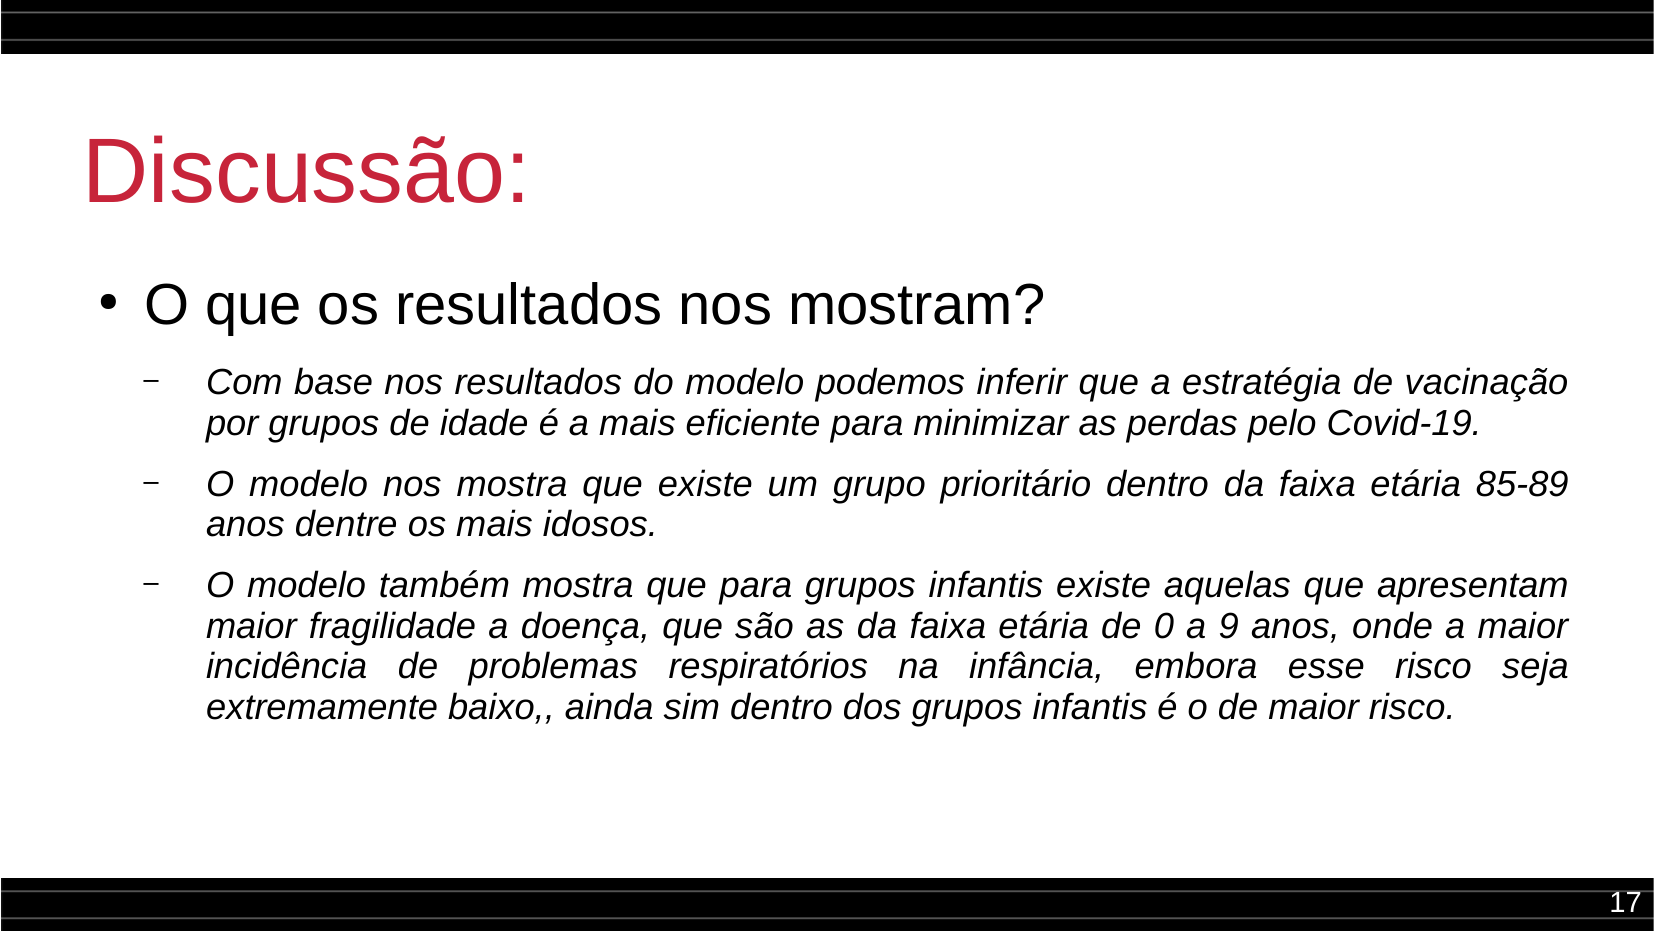

# Discussão:
O que os resultados nos mostram?
Com base nos resultados do modelo podemos inferir que a estratégia de vacinação por grupos de idade é a mais eficiente para minimizar as perdas pelo Covid-19.
O modelo nos mostra que existe um grupo prioritário dentro da faixa etária 85-89 anos dentre os mais idosos.
O modelo também mostra que para grupos infantis existe aquelas que apresentam maior fragilidade a doença, que são as da faixa etária de 0 a 9 anos, onde a maior incidência de problemas respiratórios na infância, embora esse risco seja extremamente baixo,, ainda sim dentro dos grupos infantis é o de maior risco.